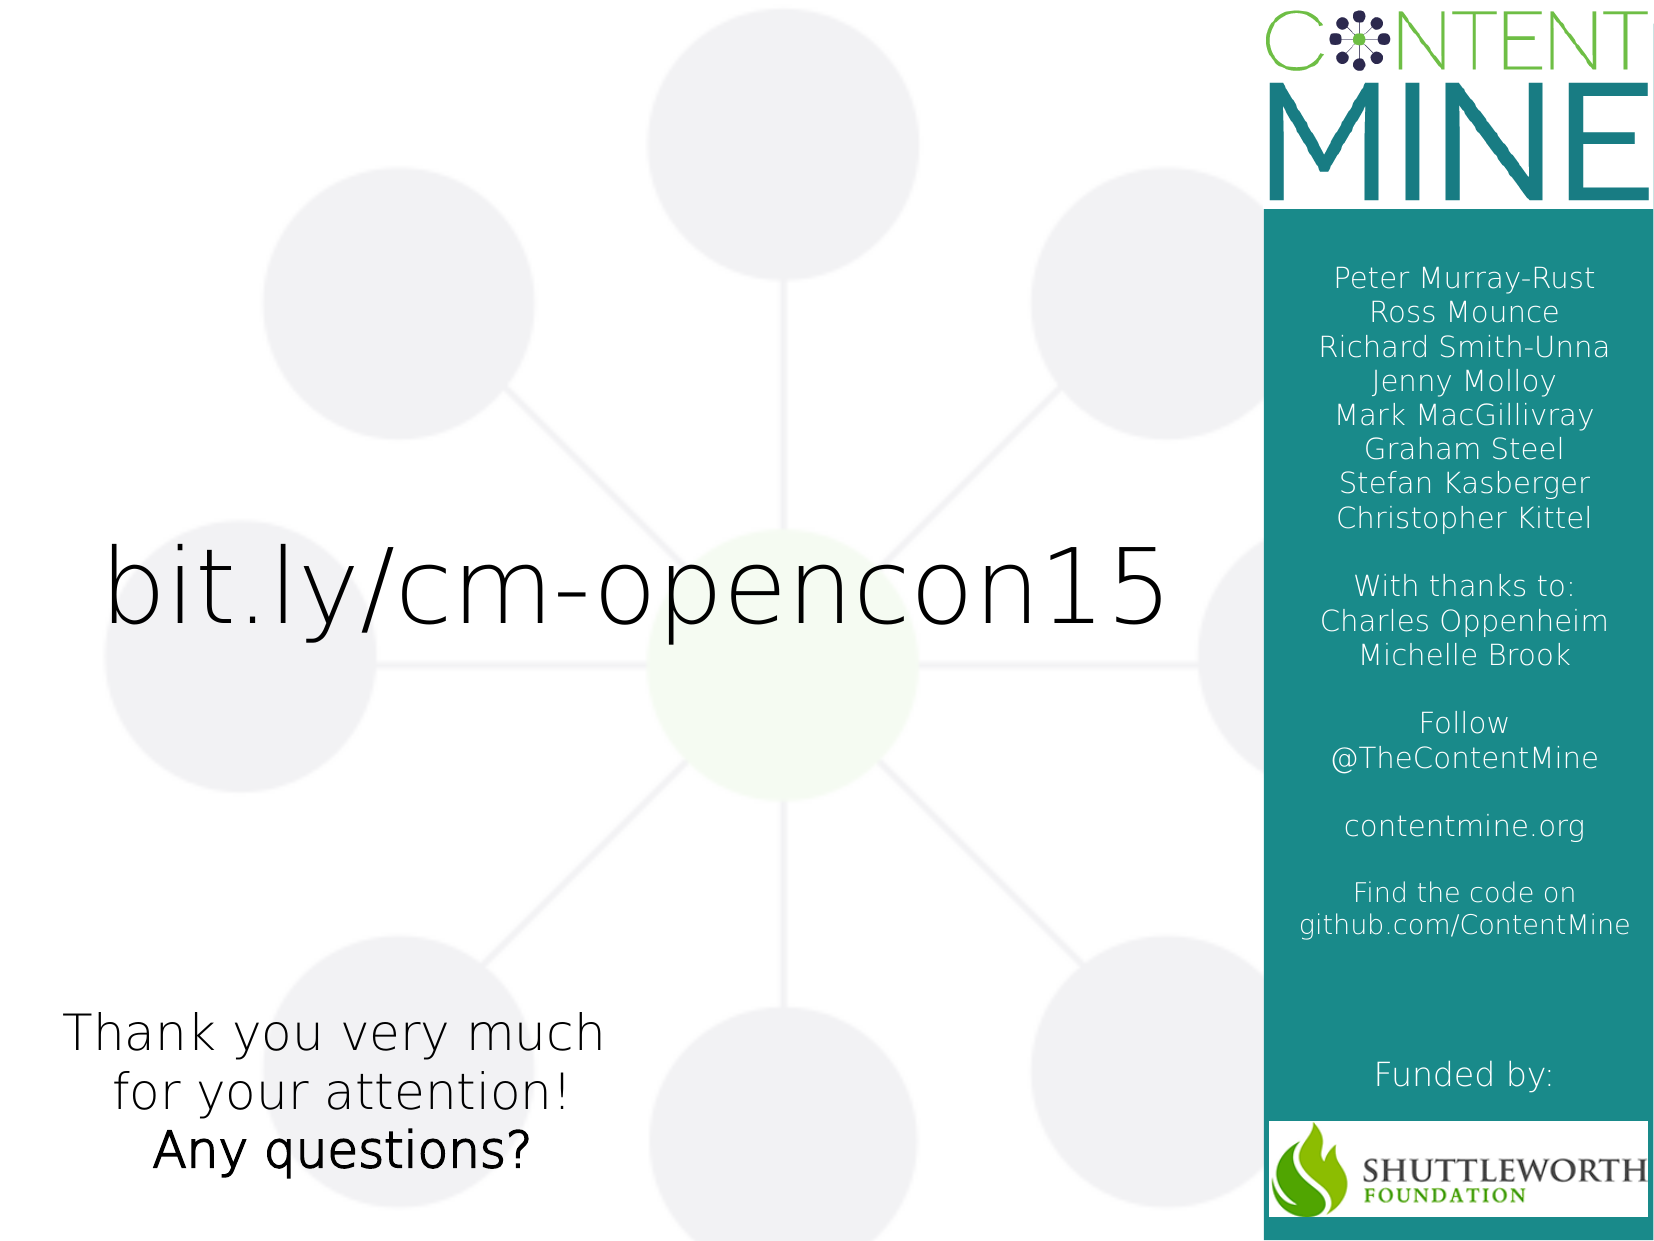

Peter Murray-Rust
Ross Mounce
Richard Smith-Unna
Jenny Molloy
Mark MacGillivray
Graham Steel
Stefan Kasberger
Christopher Kittel
With thanks to:
Charles Oppenheim
Michelle Brook
Follow @TheContentMine
contentmine.org
Find the code on
github.com/ContentMine
Funded by:
bit.ly/cm-opencon15
Thank you very much
for your attention!
Any questions?